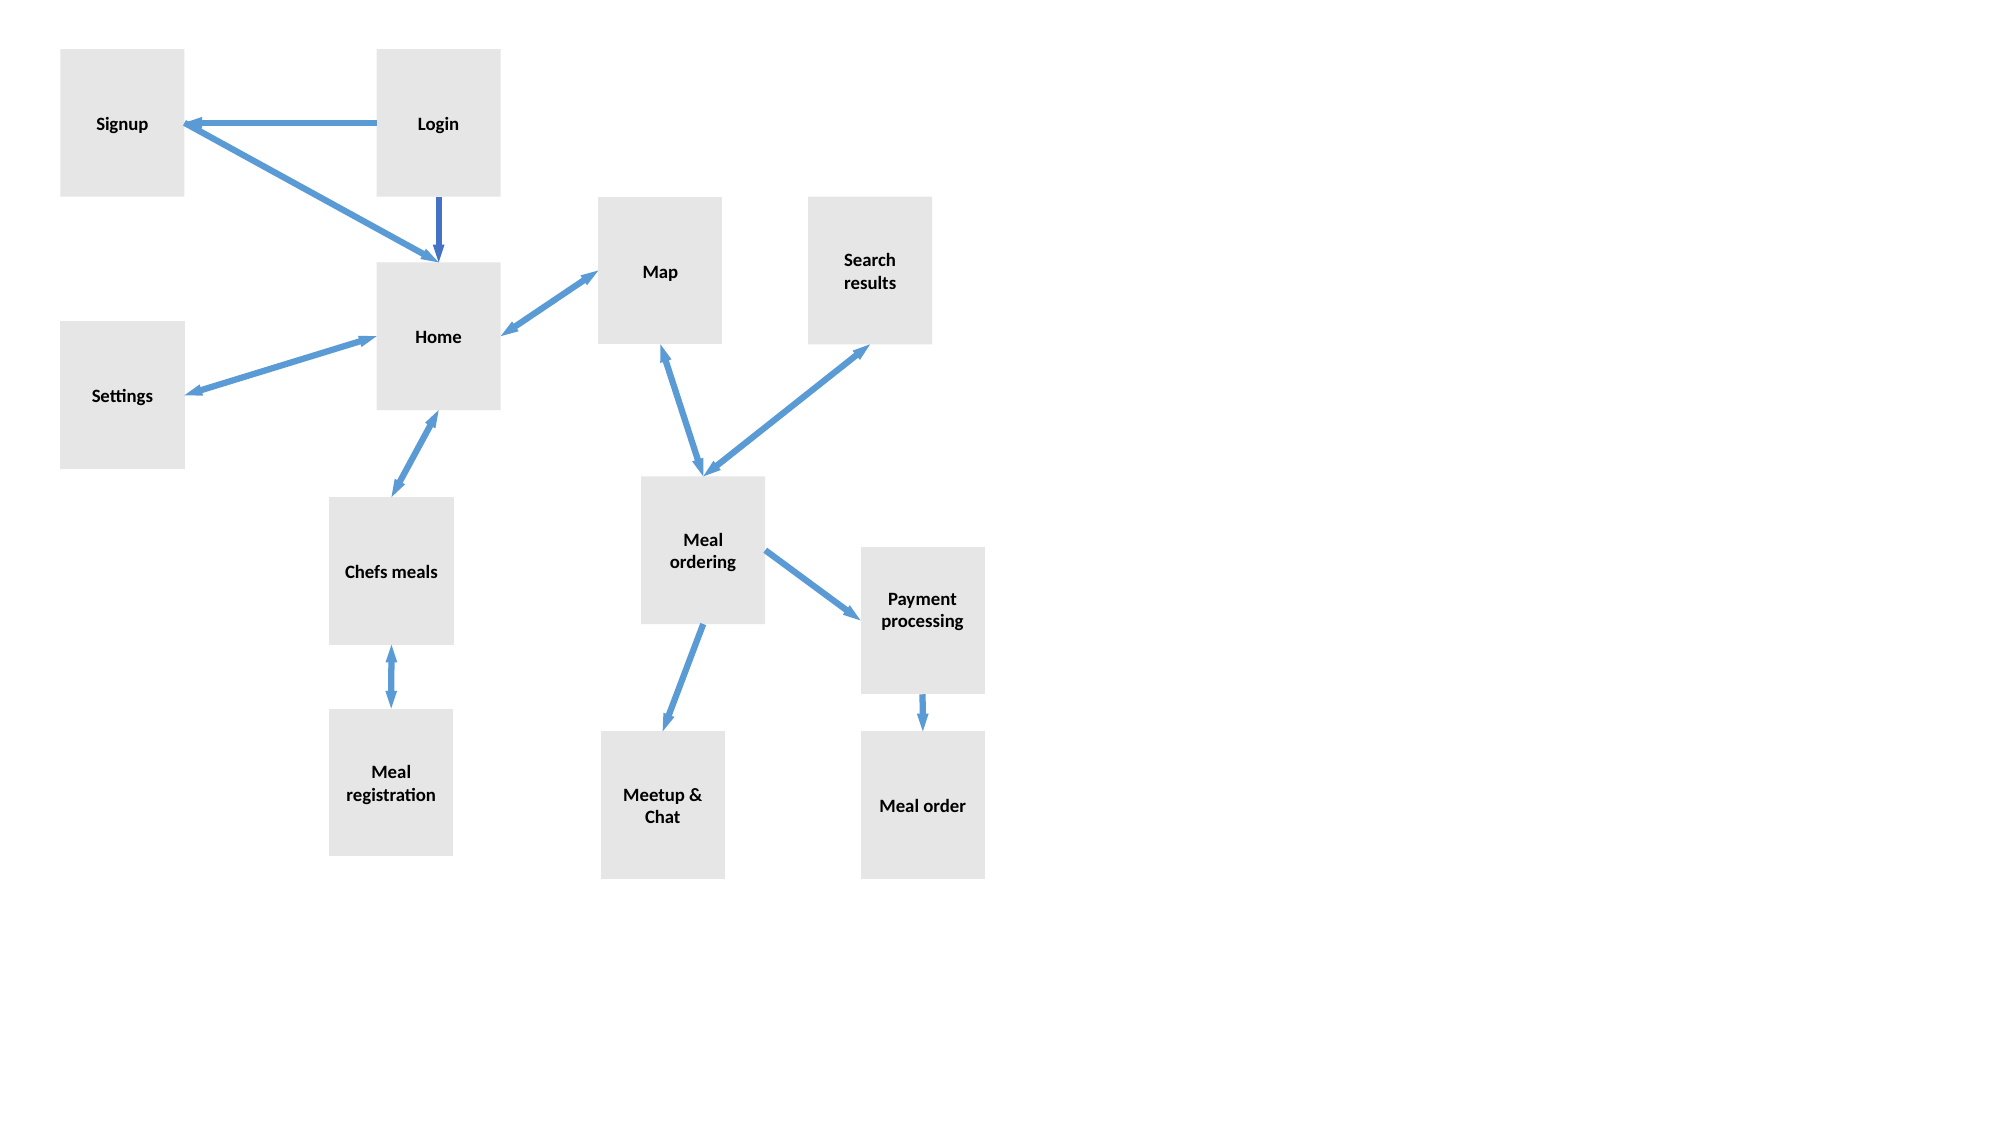

Signup
Login
Map
Search results
Home
Settings
Meal ordering
Chefs meals
Payment processing
Meal registration
Meetup & Chat
Meal order